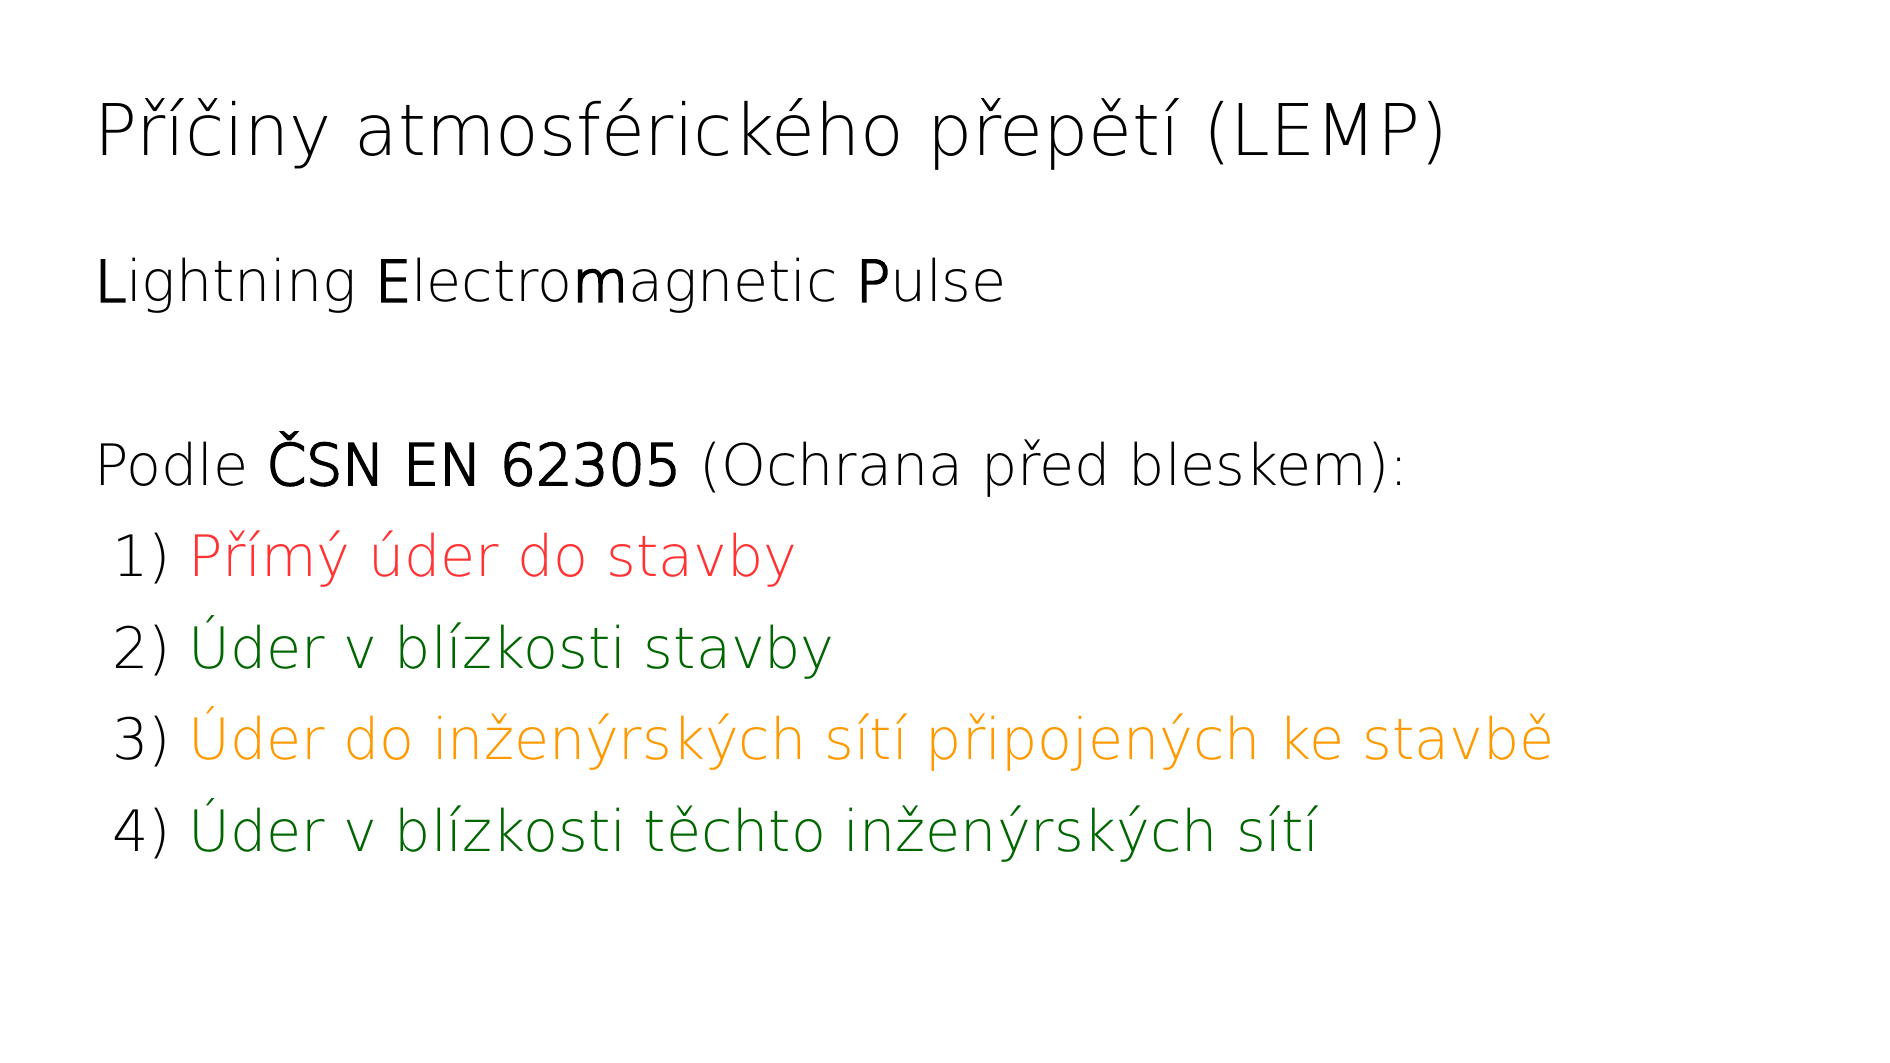

# Příčiny atmosférického přepětí (LEMP)
Lightning Electromagnetic Pulse
Podle ČSN EN 62305 (Ochrana před bleskem):
 Přímý úder do stavby
 Úder v blízkosti stavby
 Úder do inženýrských sítí připojených ke stavbě
 Úder v blízkosti těchto inženýrských sítí